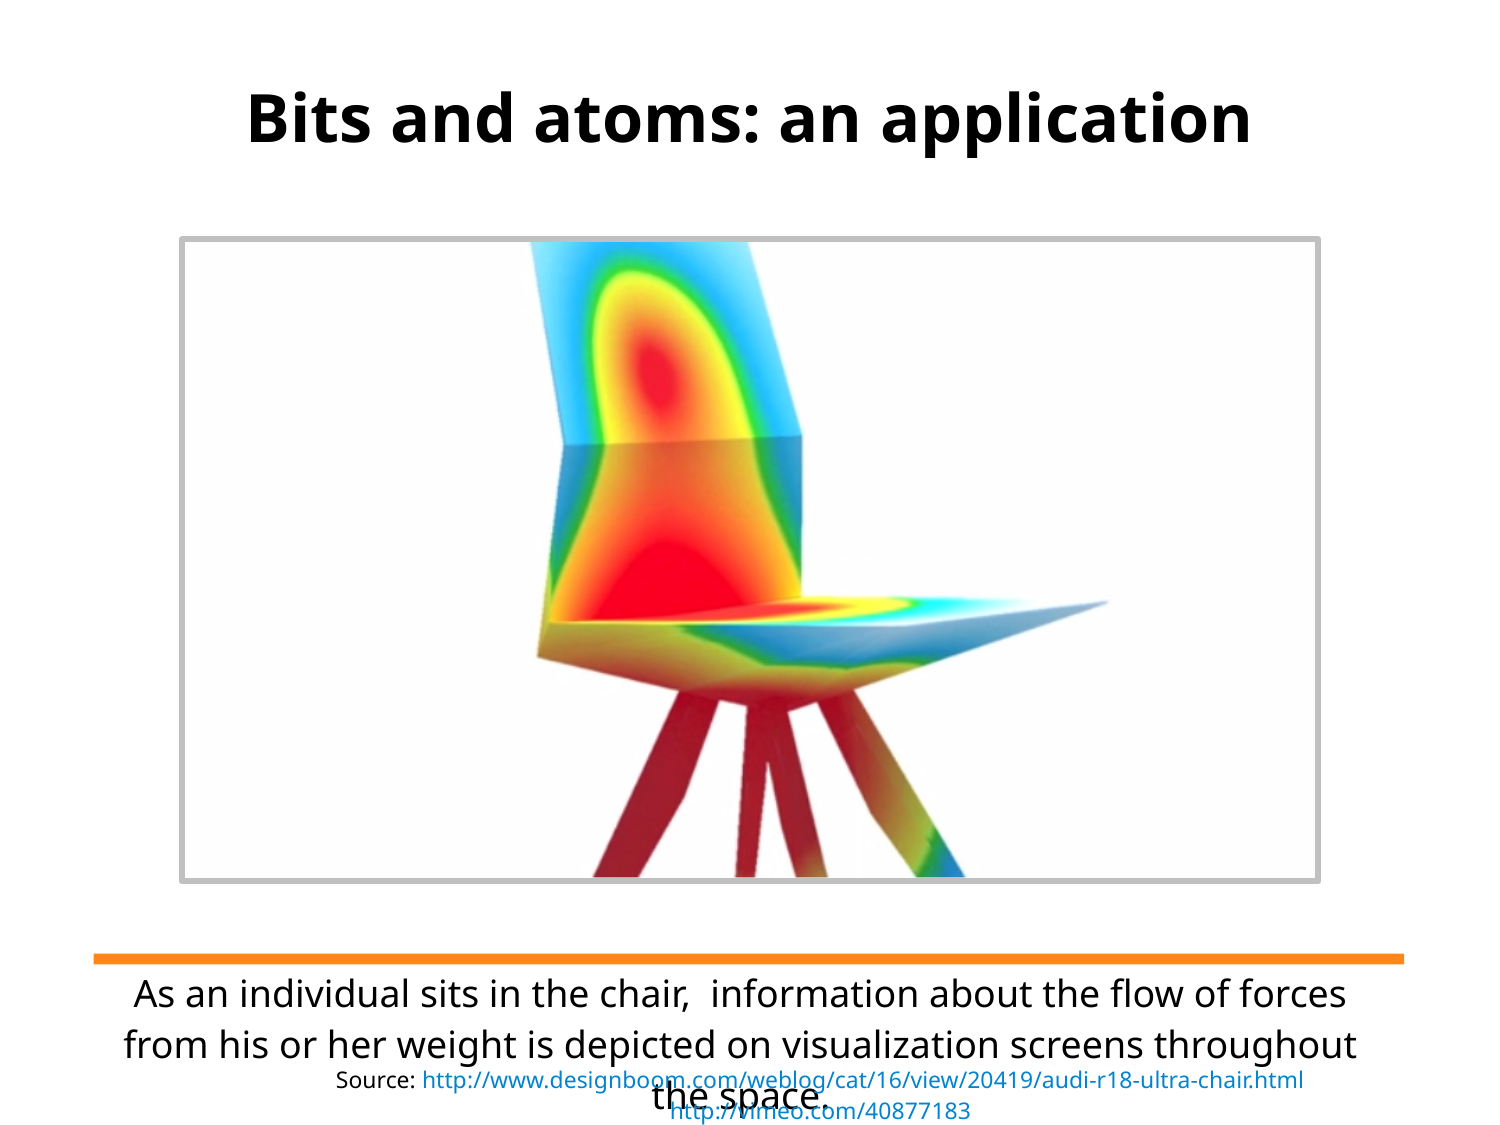

# Bits and atoms: an application
As an individual sits in the chair, information about the flow of forces from his or her weight is depicted on visualization screens throughout the space.
Source: http://www.designboom.com/weblog/cat/16/view/20419/audi-r18-ultra-chair.html
http://vimeo.com/40877183